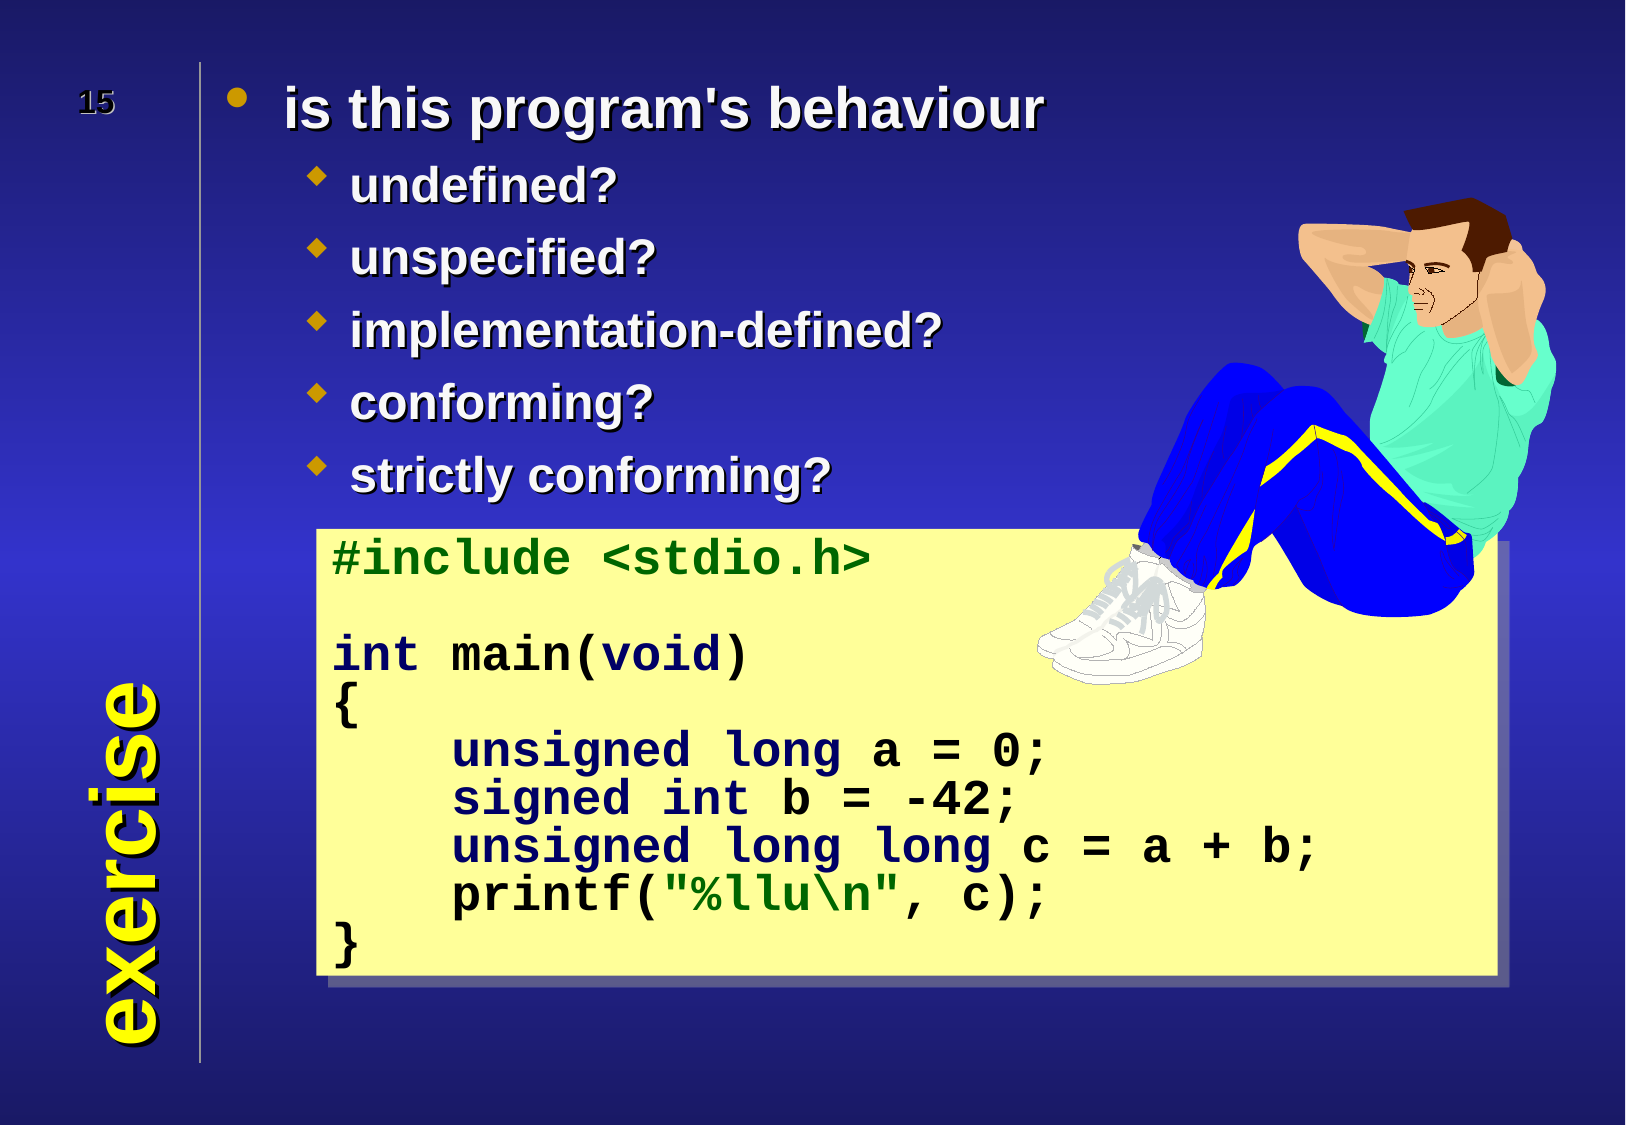

15
is this program's behaviour
undefined?
unspecified?
implementation-defined?
conforming?
strictly conforming?
# exercise
#include <stdio.h>
int main(void)
{
 unsigned long a = 0;
 signed int b = -42;
 unsigned long long c = a + b;
 printf("%llu\n", c);
}